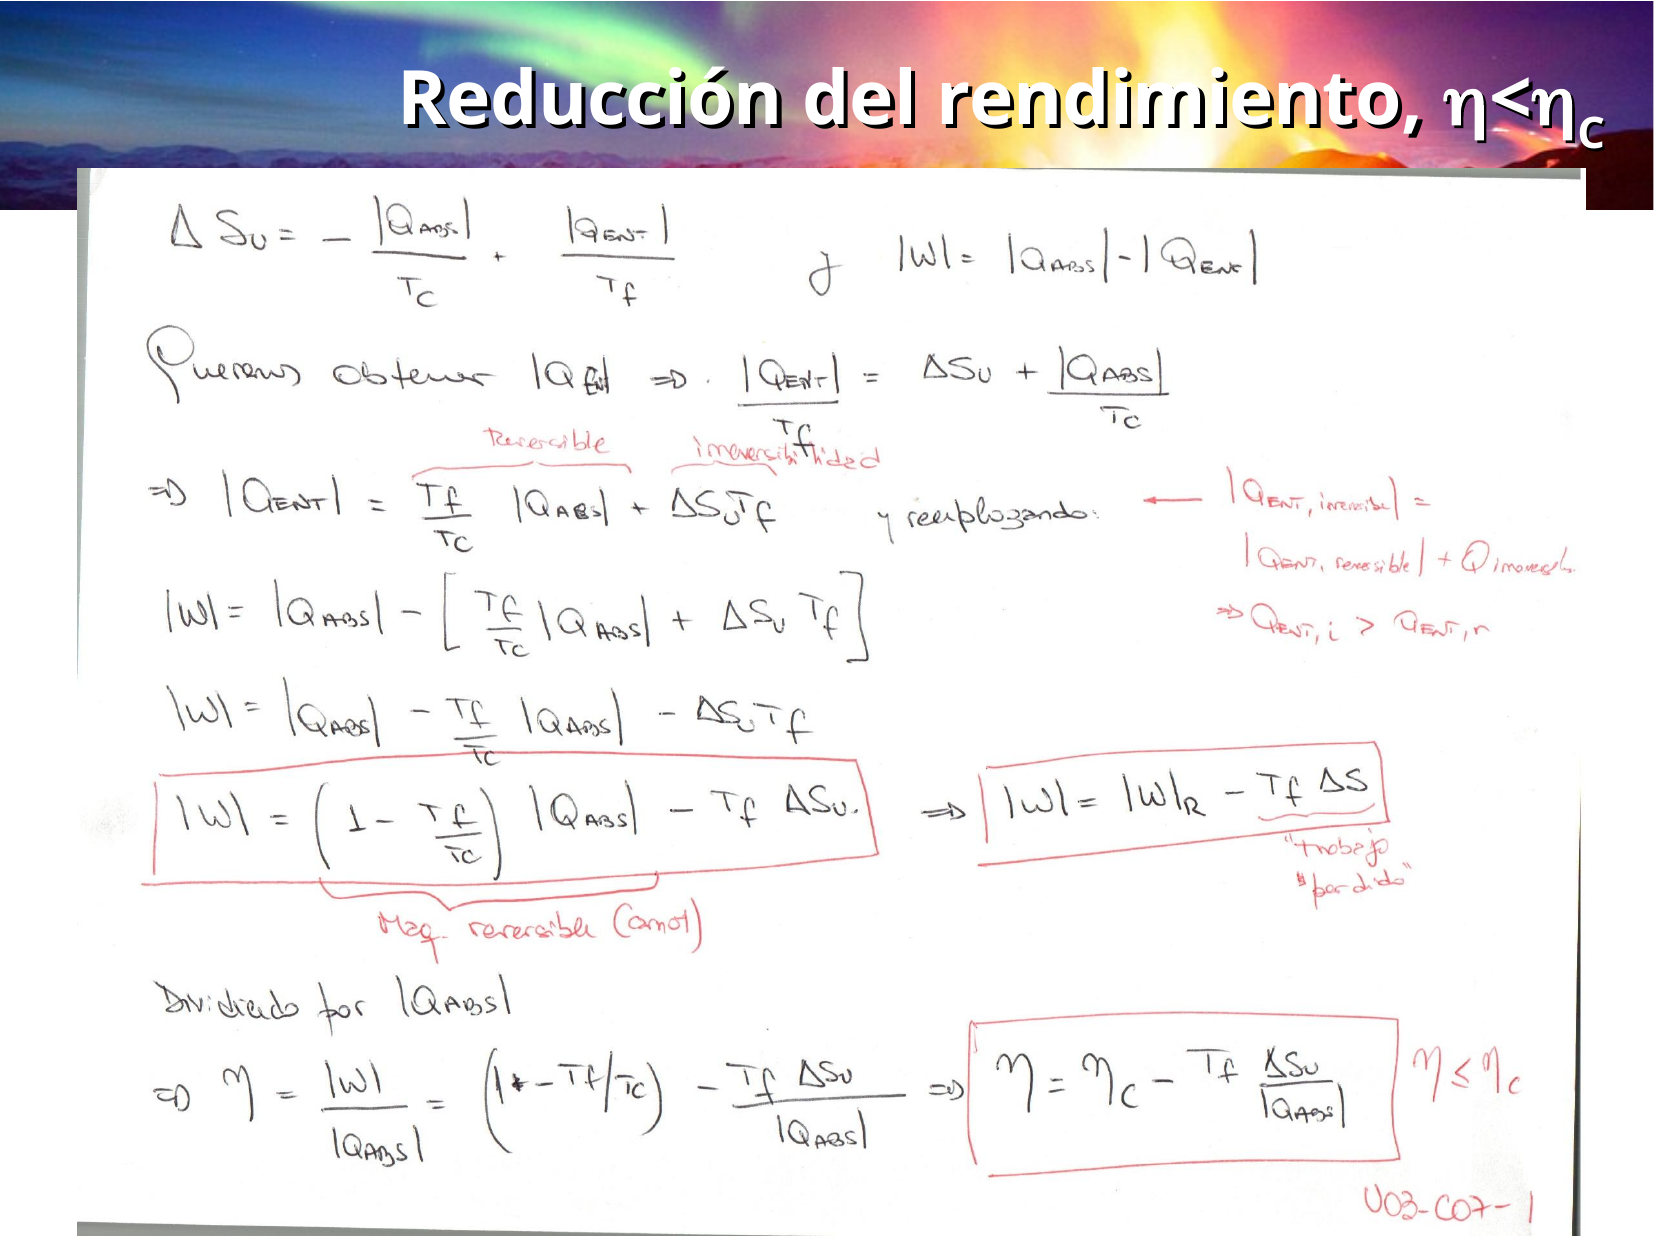

# Reducción del rendimiento, h<hC
May 21, 2020
H. Asorey - F3B 2020
16